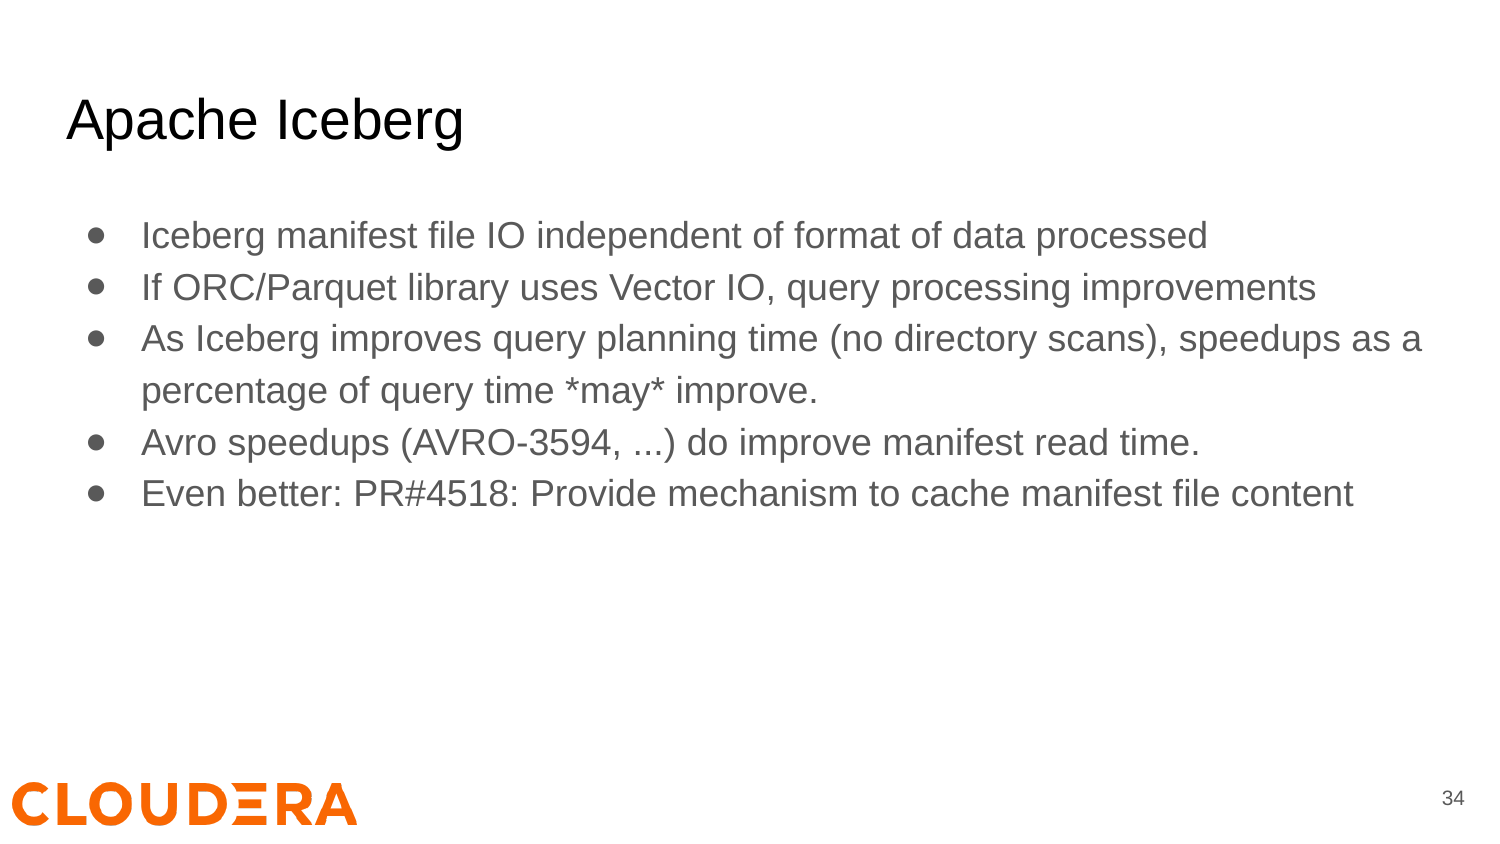

# Apache Iceberg
Iceberg manifest file IO independent of format of data processed
If ORC/Parquet library uses Vector IO, query processing improvements
As Iceberg improves query planning time (no directory scans), speedups as a percentage of query time *may* improve.
Avro speedups (AVRO-3594, ...) do improve manifest read time.
Even better: PR#4518: Provide mechanism to cache manifest file content